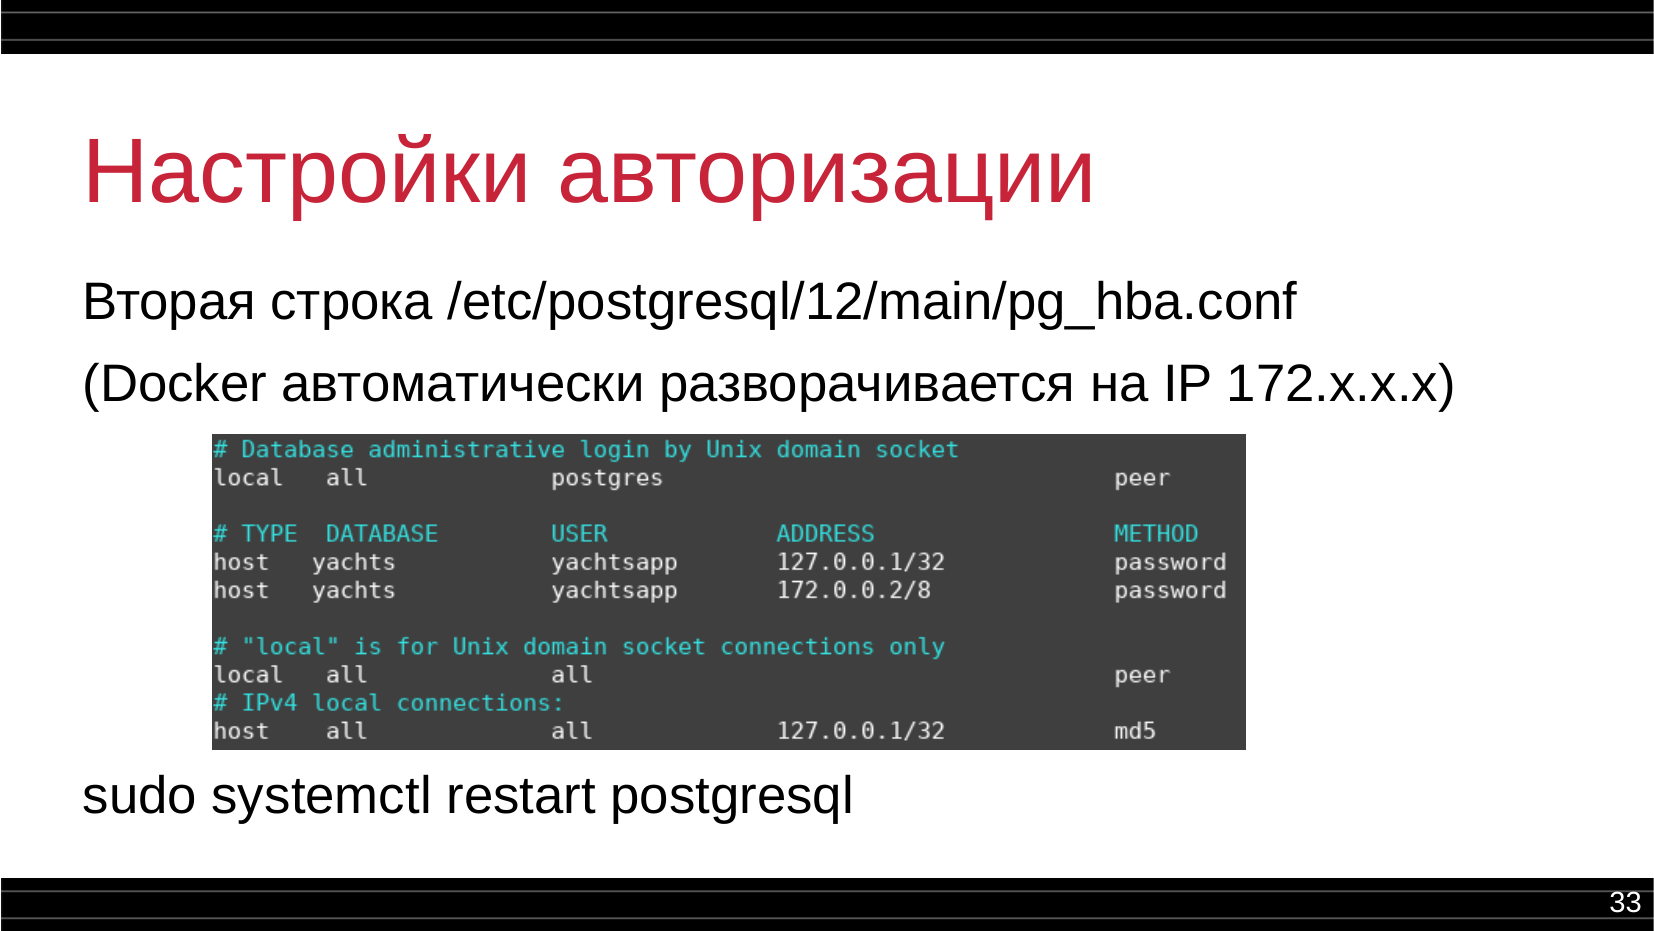

# Настройки авторизации
Вторая строка /etc/postgresql/12/main/pg_hba.conf
(Docker автоматически разворачивается на IP 172.x.x.x)
sudo systemctl restart postgresql